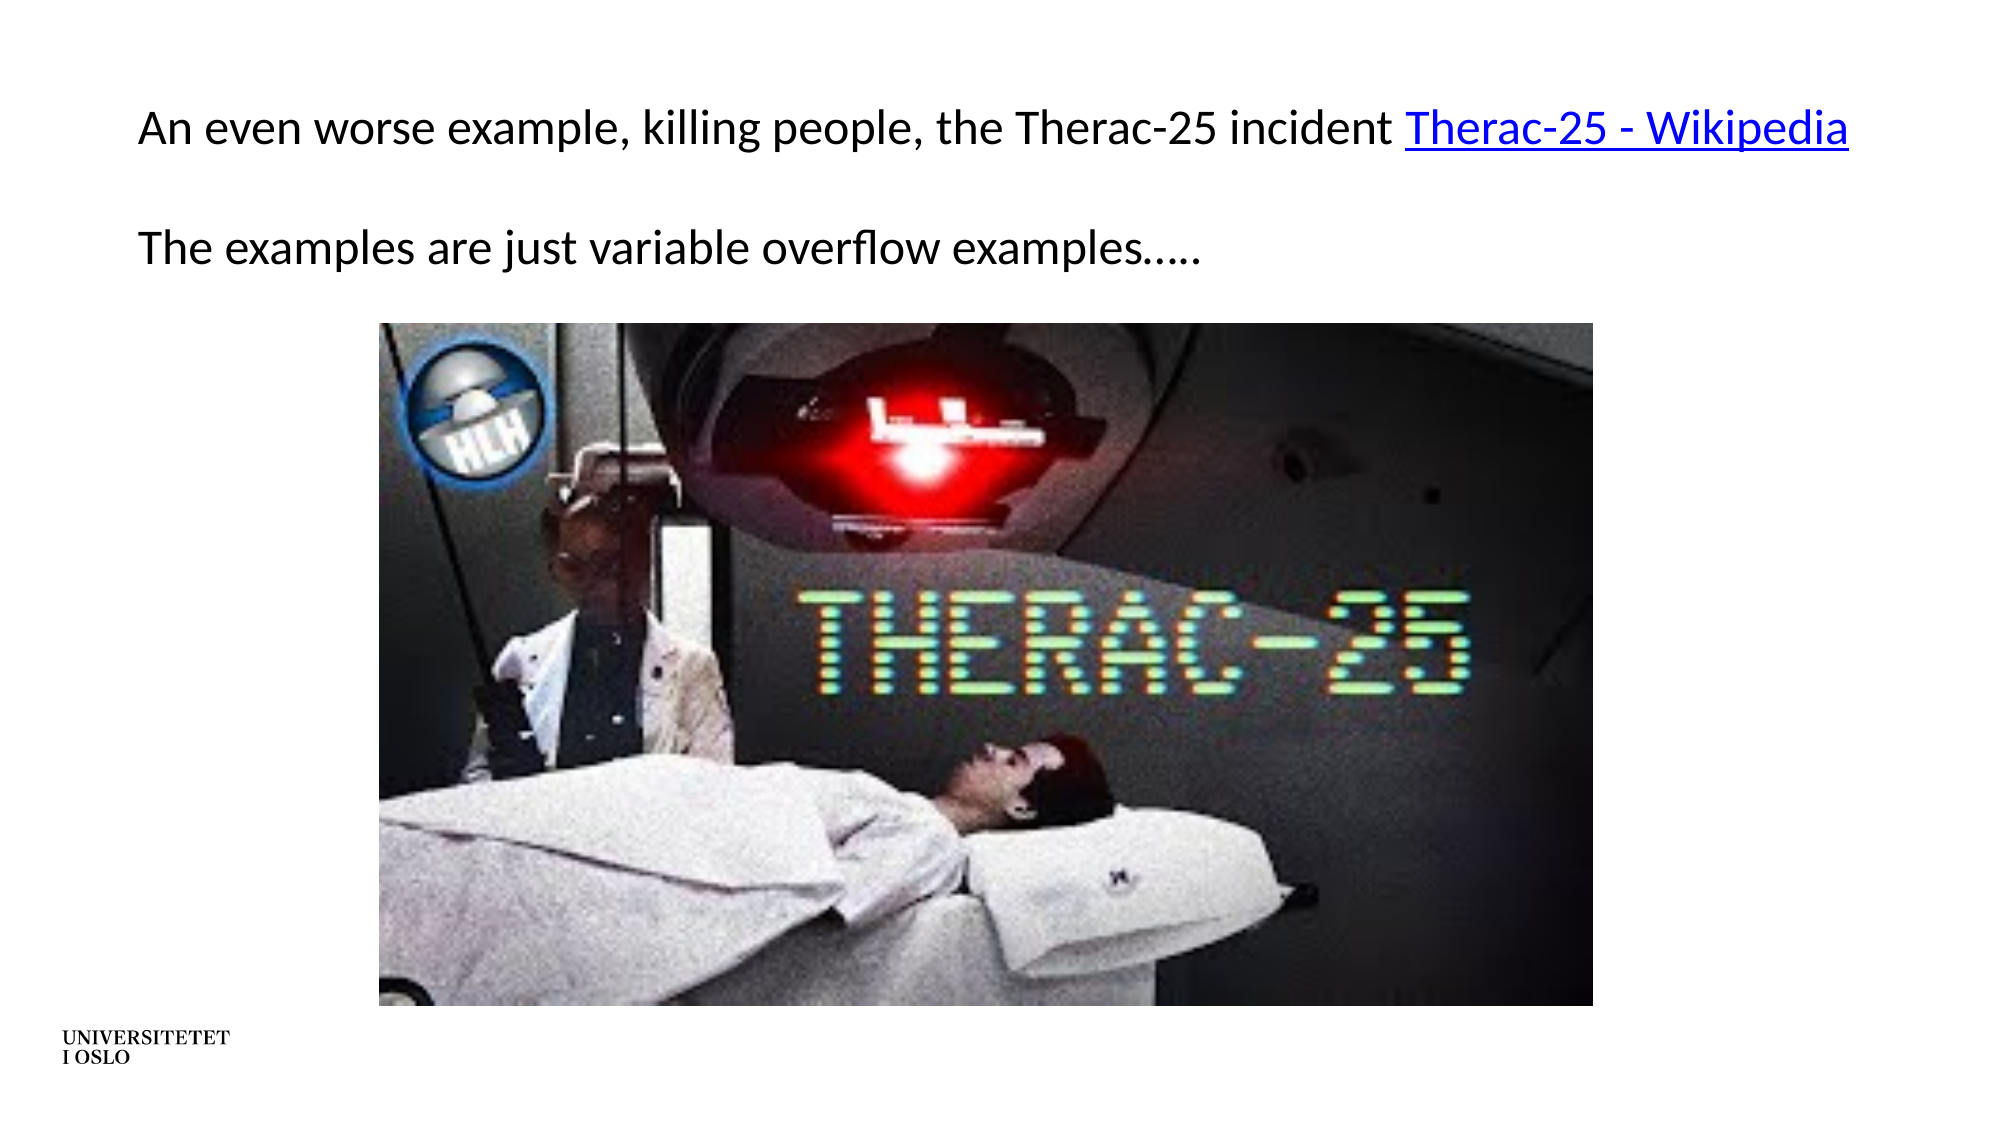

An even worse example, killing people, the Therac-25 incident Therac-25 - Wikipedia
The examples are just variable overflow examples…..